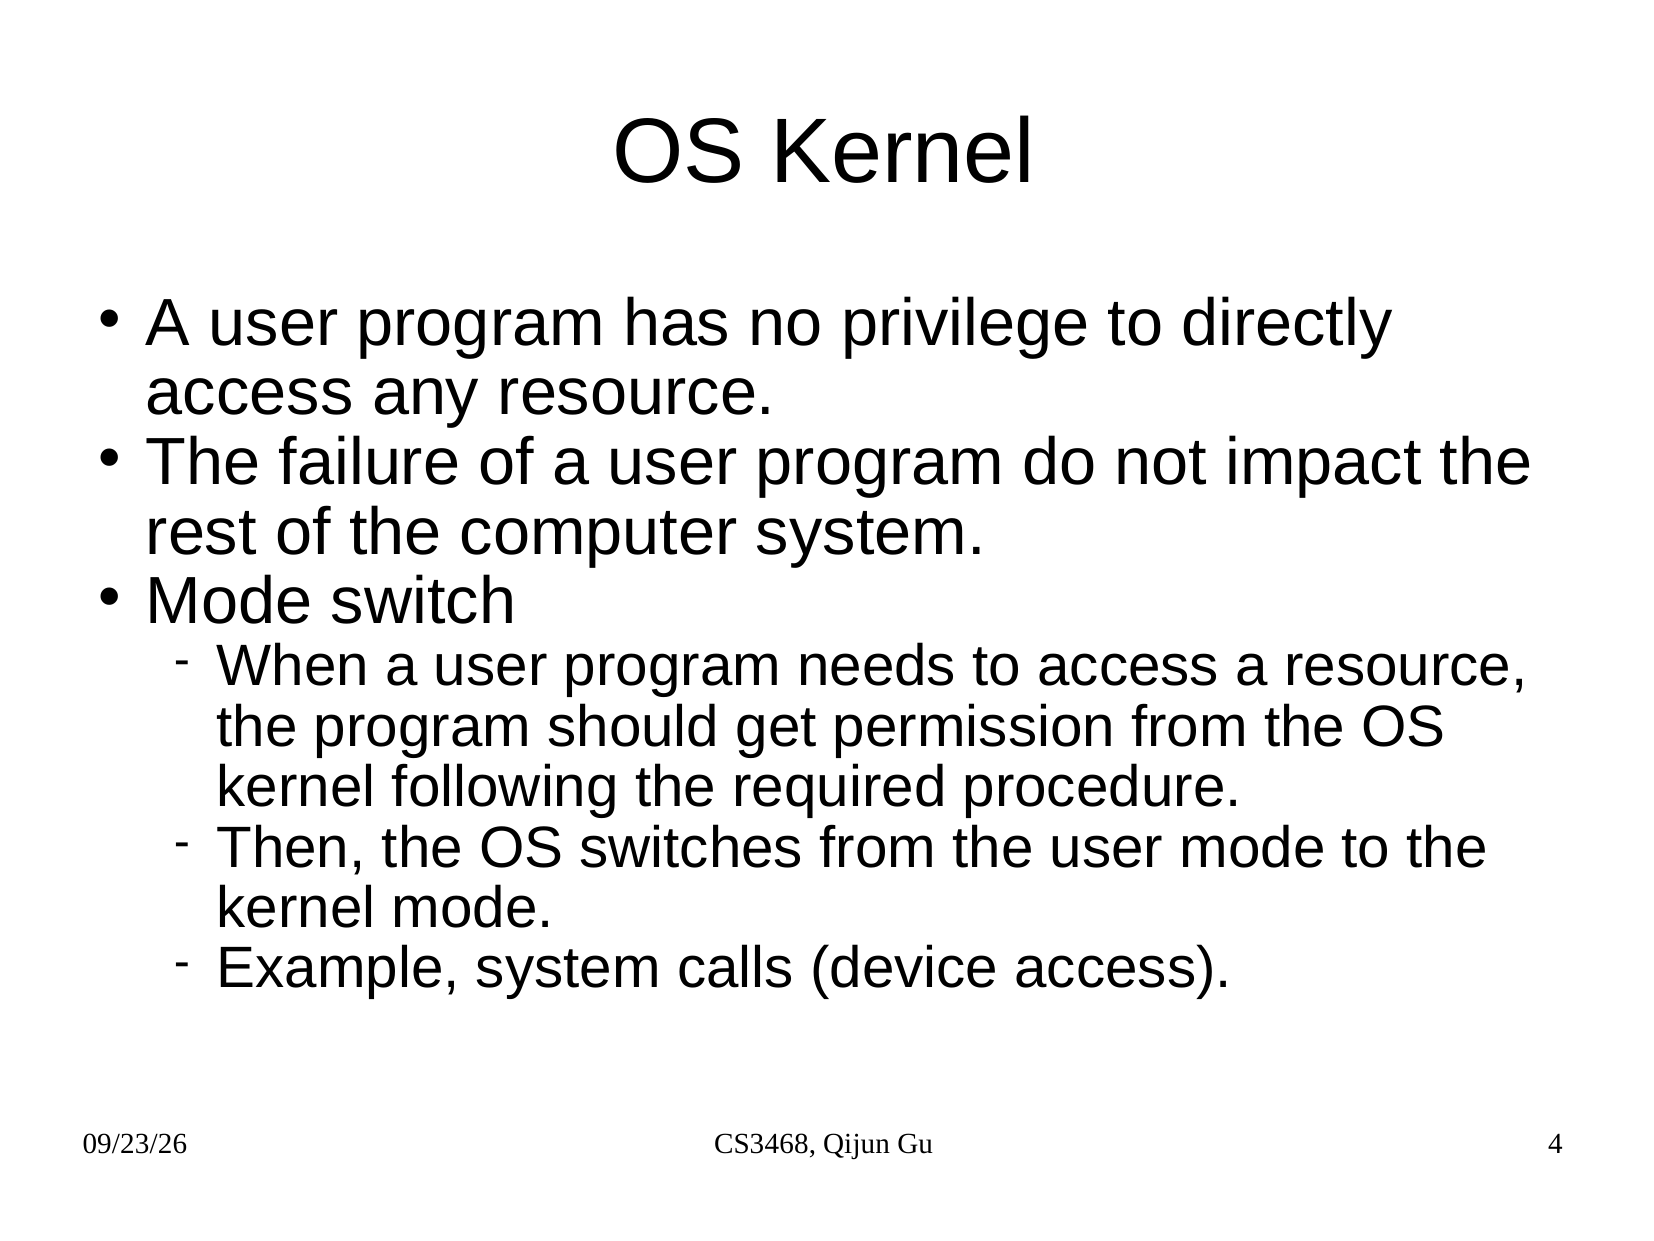

# OS Kernel
A user program has no privilege to directly access any resource.
The failure of a user program do not impact the rest of the computer system.
Mode switch
When a user program needs to access a resource, the program should get permission from the OS kernel following the required procedure.
Then, the OS switches from the user mode to the kernel mode.
Example, system calls (device access).
CS3468, Qijun Gu
4